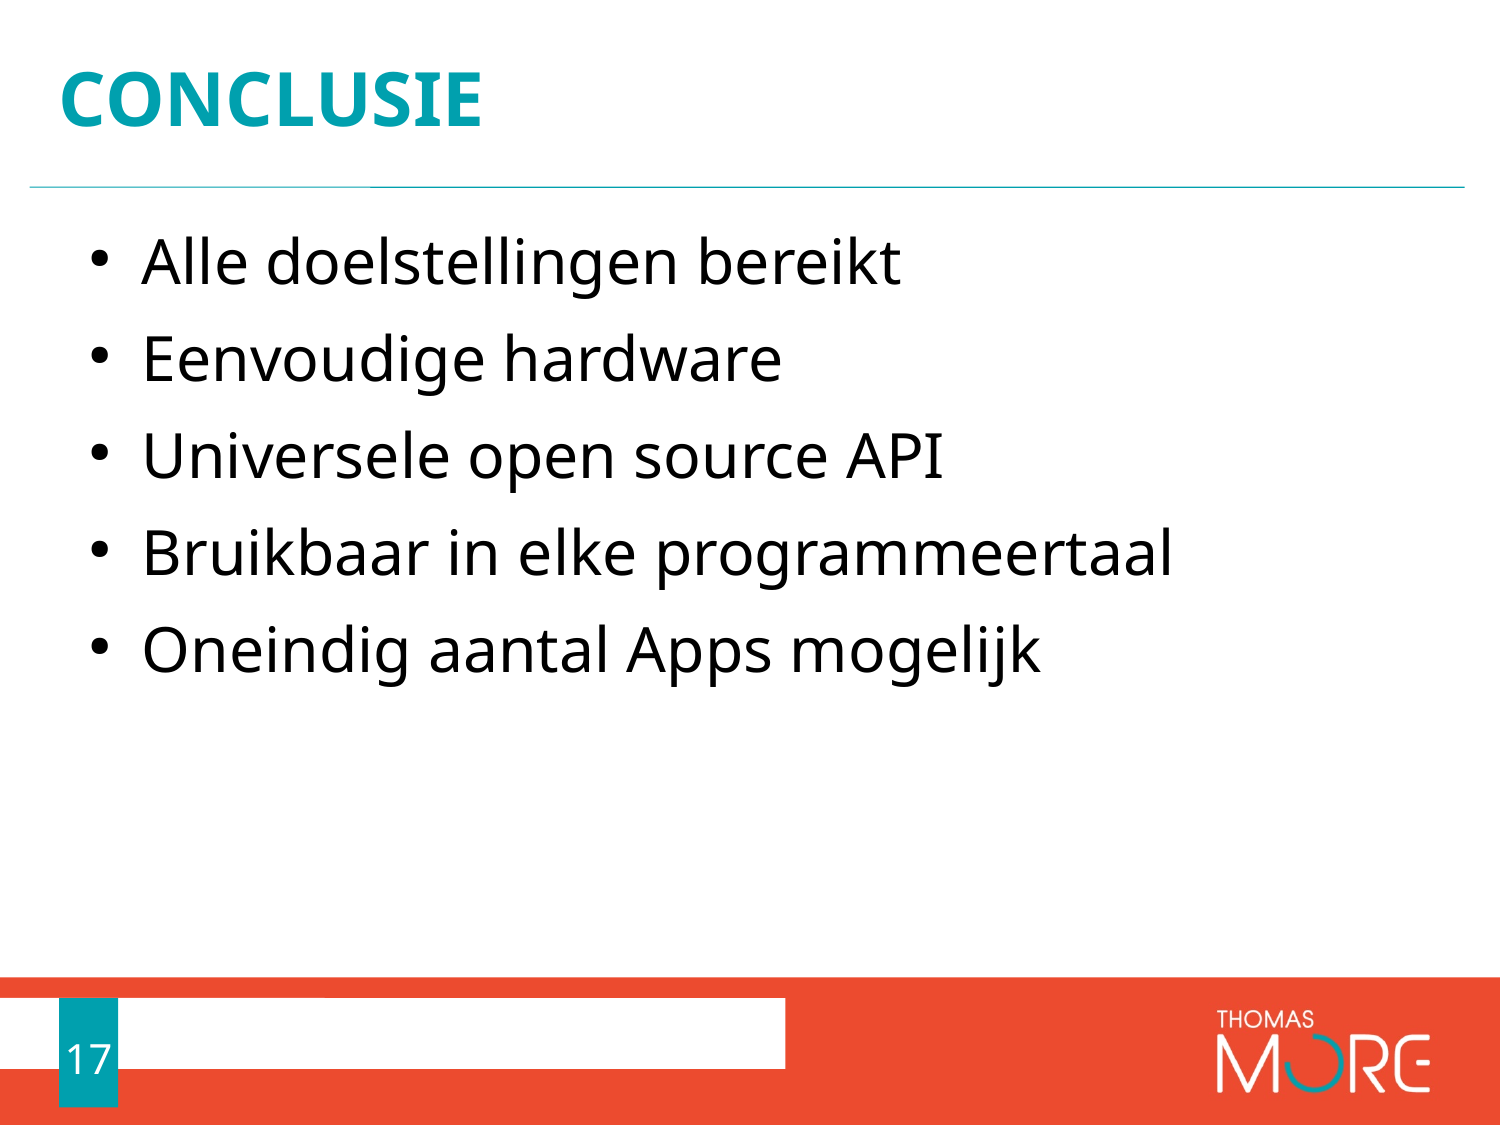

Conclusie
# Alle doelstellingen bereikt
Eenvoudige hardware
Universele open source API
Bruikbaar in elke programmeertaal
Oneindig aantal Apps mogelijk